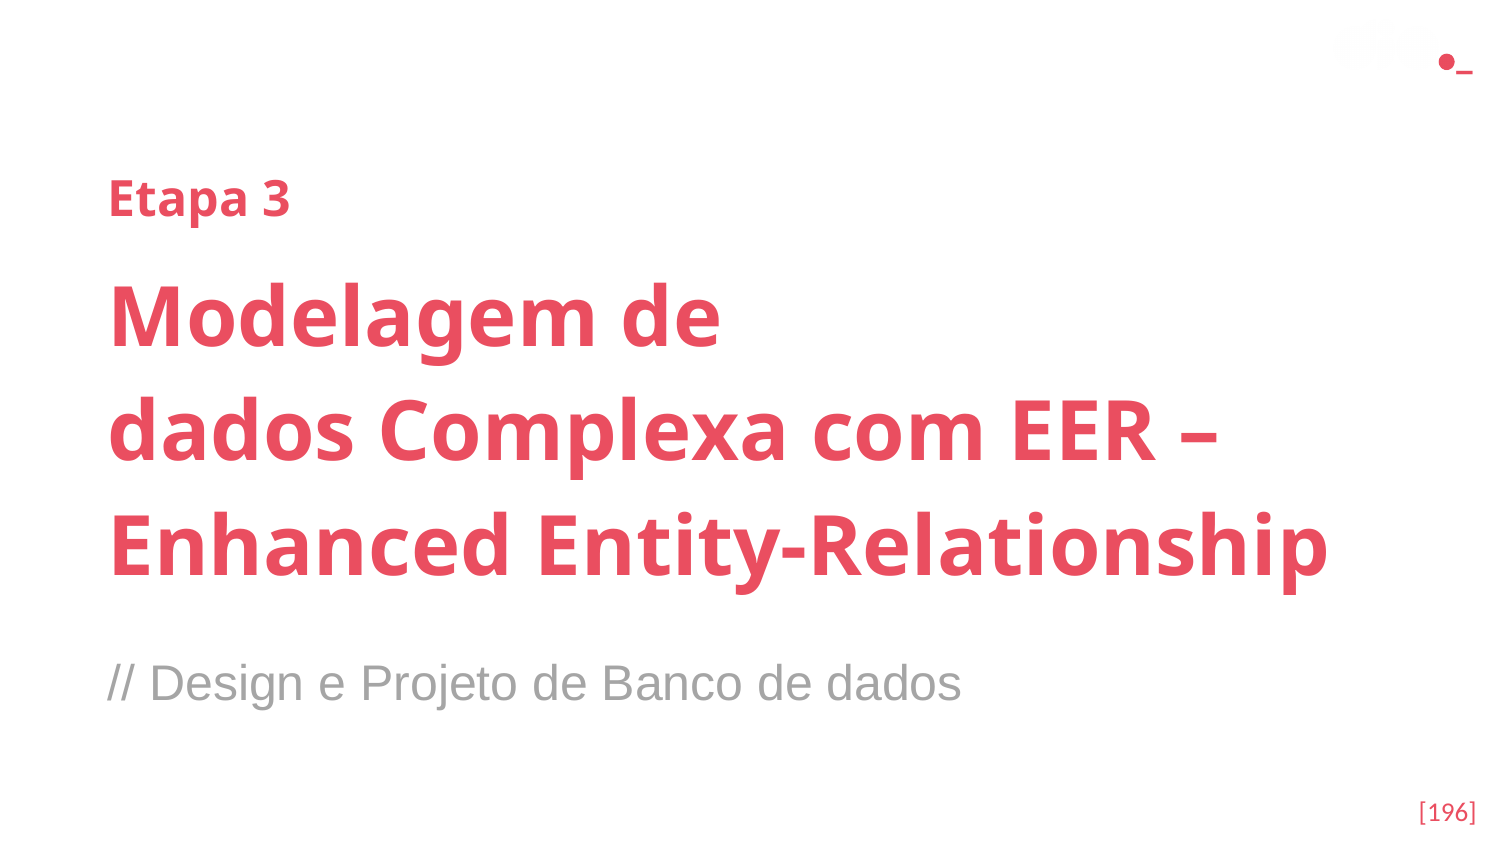

Etapa 3
Modelagem de dados Complexa com EER – Enhanced Entity-Relationship
// Design e Projeto de Banco de dados